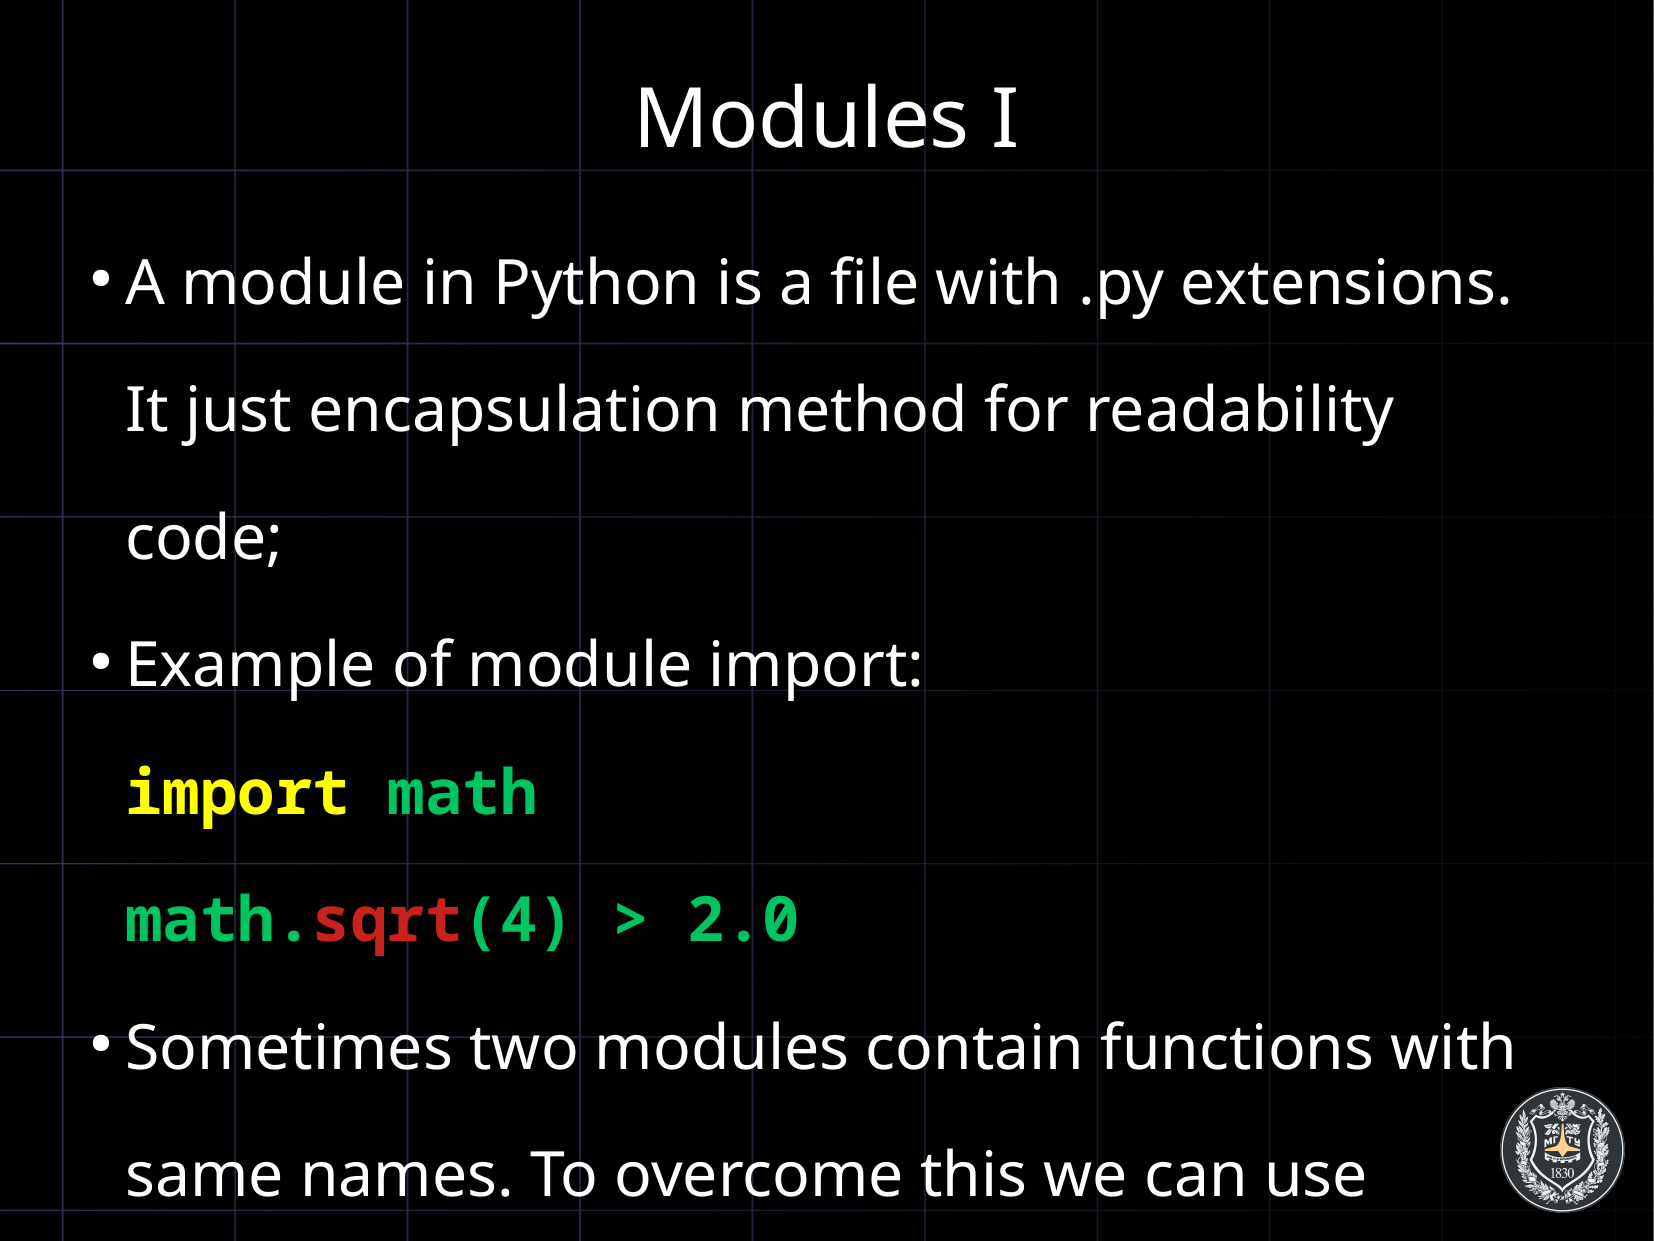

# Modules I
A module in Python is a file with .py extensions.
It just encapsulation method for readability code;
Example of module import:
import math
math.sqrt(4) > 2.0
Sometimes two modules contain functions with same names. To overcome this we can use aliases:
from math import sqrt as s
import numpy as np
s(4) > 2.0